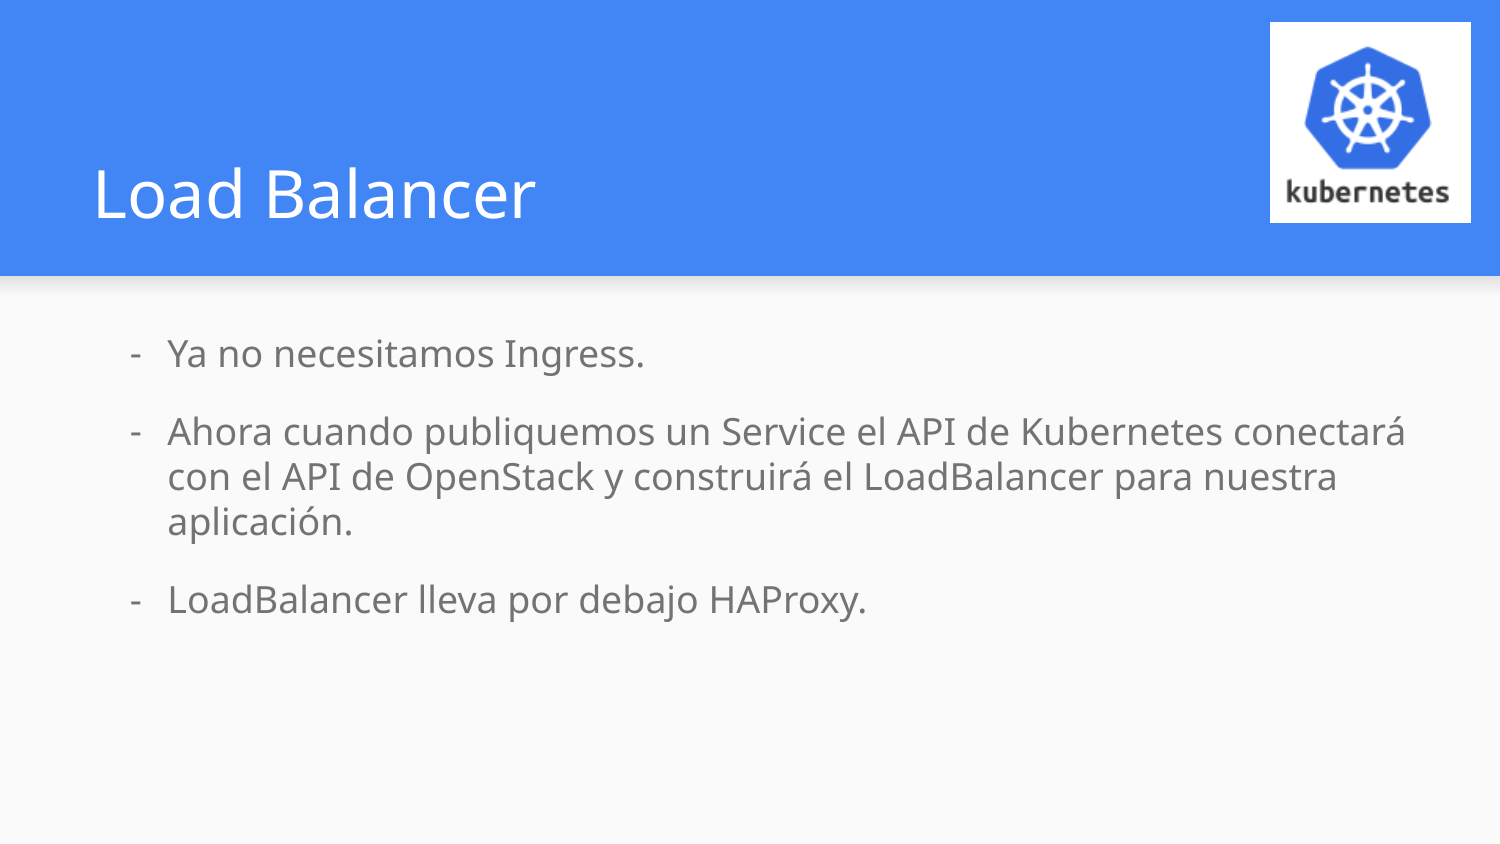

# Load Balancer
Ya no necesitamos Ingress.
Ahora cuando publiquemos un Service el API de Kubernetes conectará con el API de OpenStack y construirá el LoadBalancer para nuestra aplicación.
LoadBalancer lleva por debajo HAProxy.